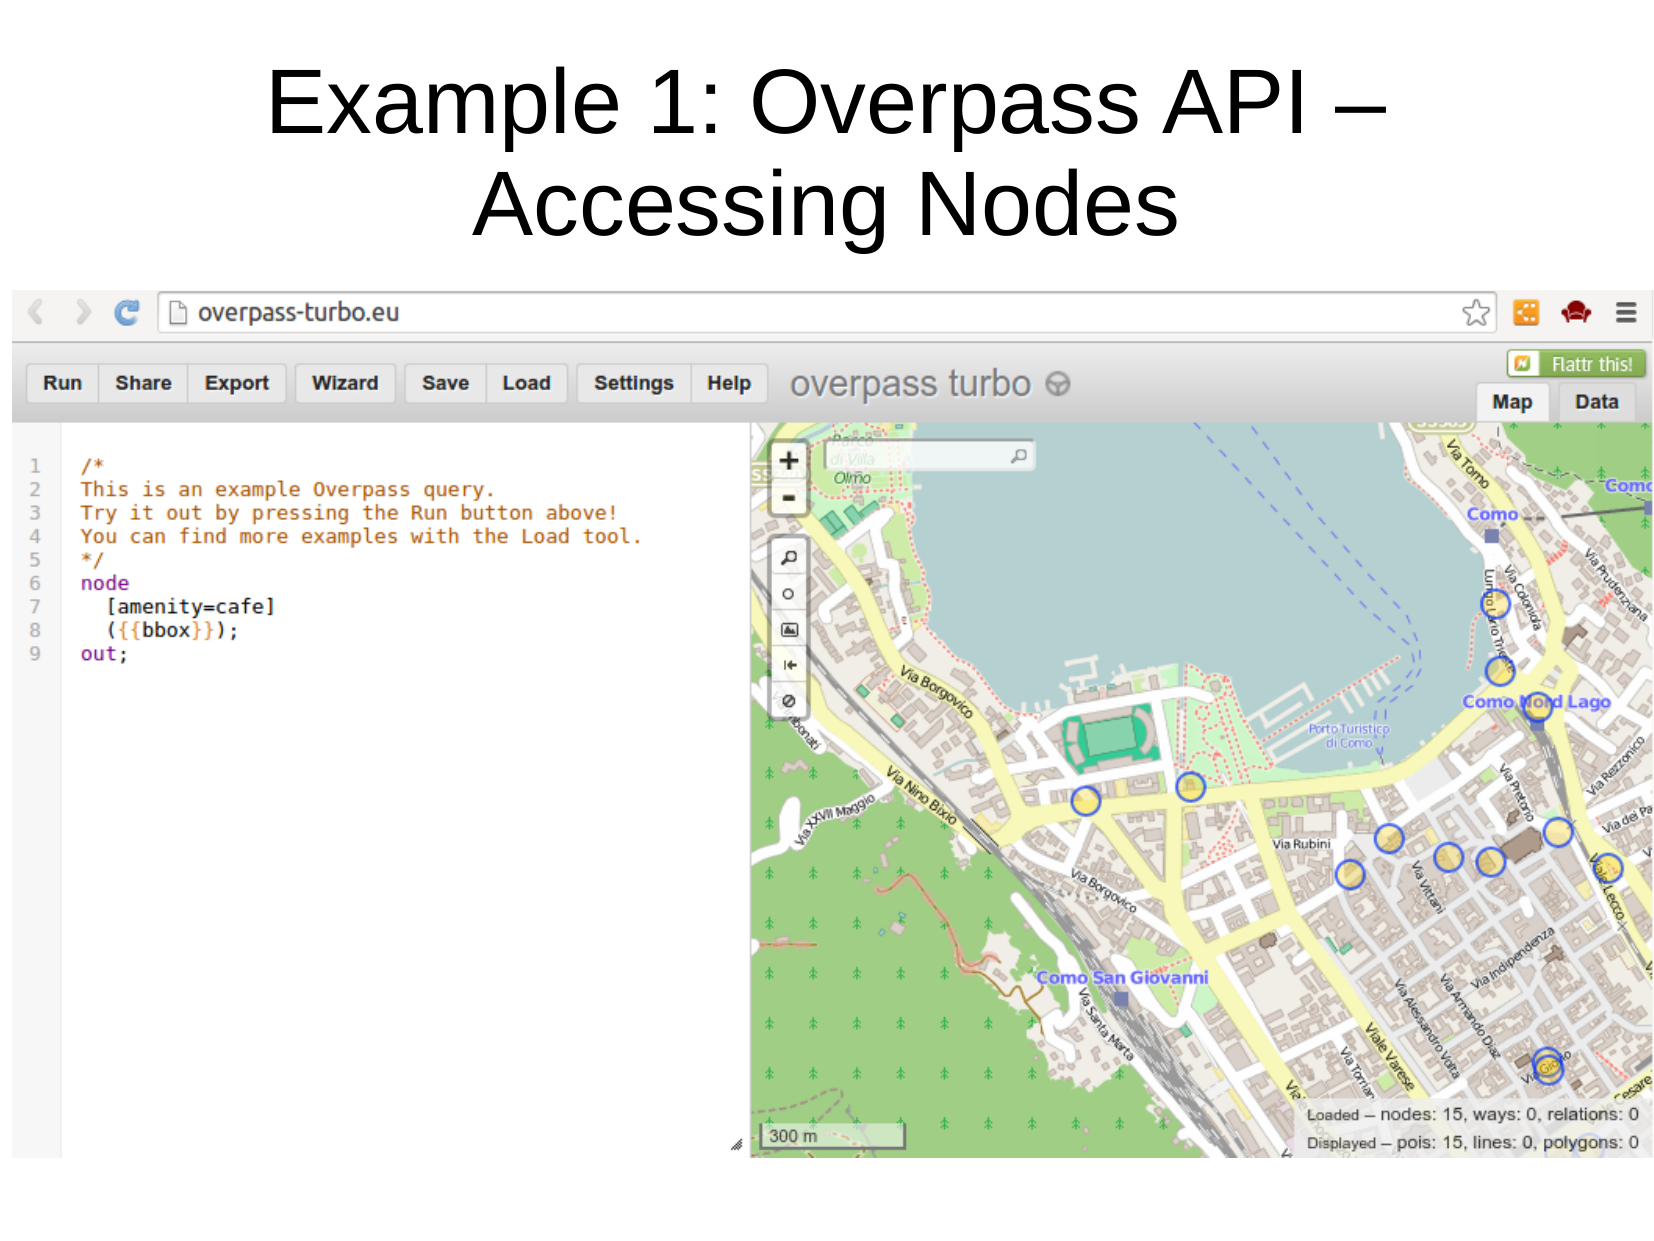

# Example 1: Overpass API – Accessing Nodes